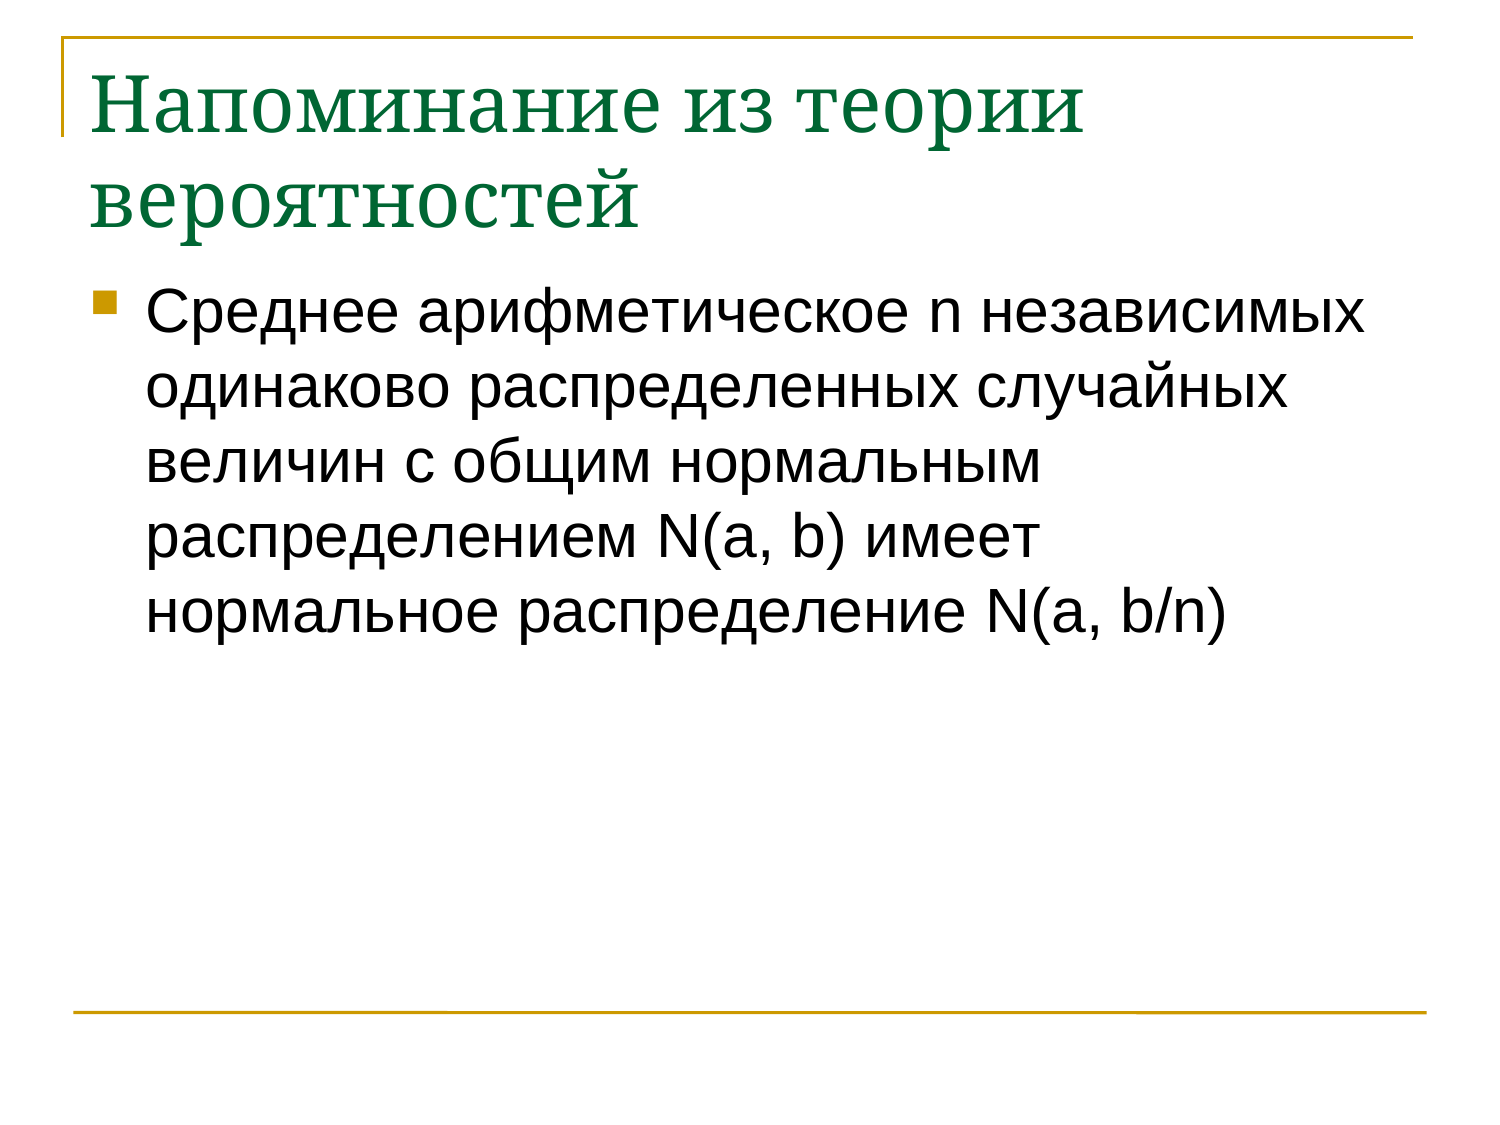

# Напоминание из теории вероятностей
Среднее арифметическое n независимых одинаково распределенных случайных величин с общим нормальным распределением N(a, b) имеет нормальное распределение N(a, b/n)